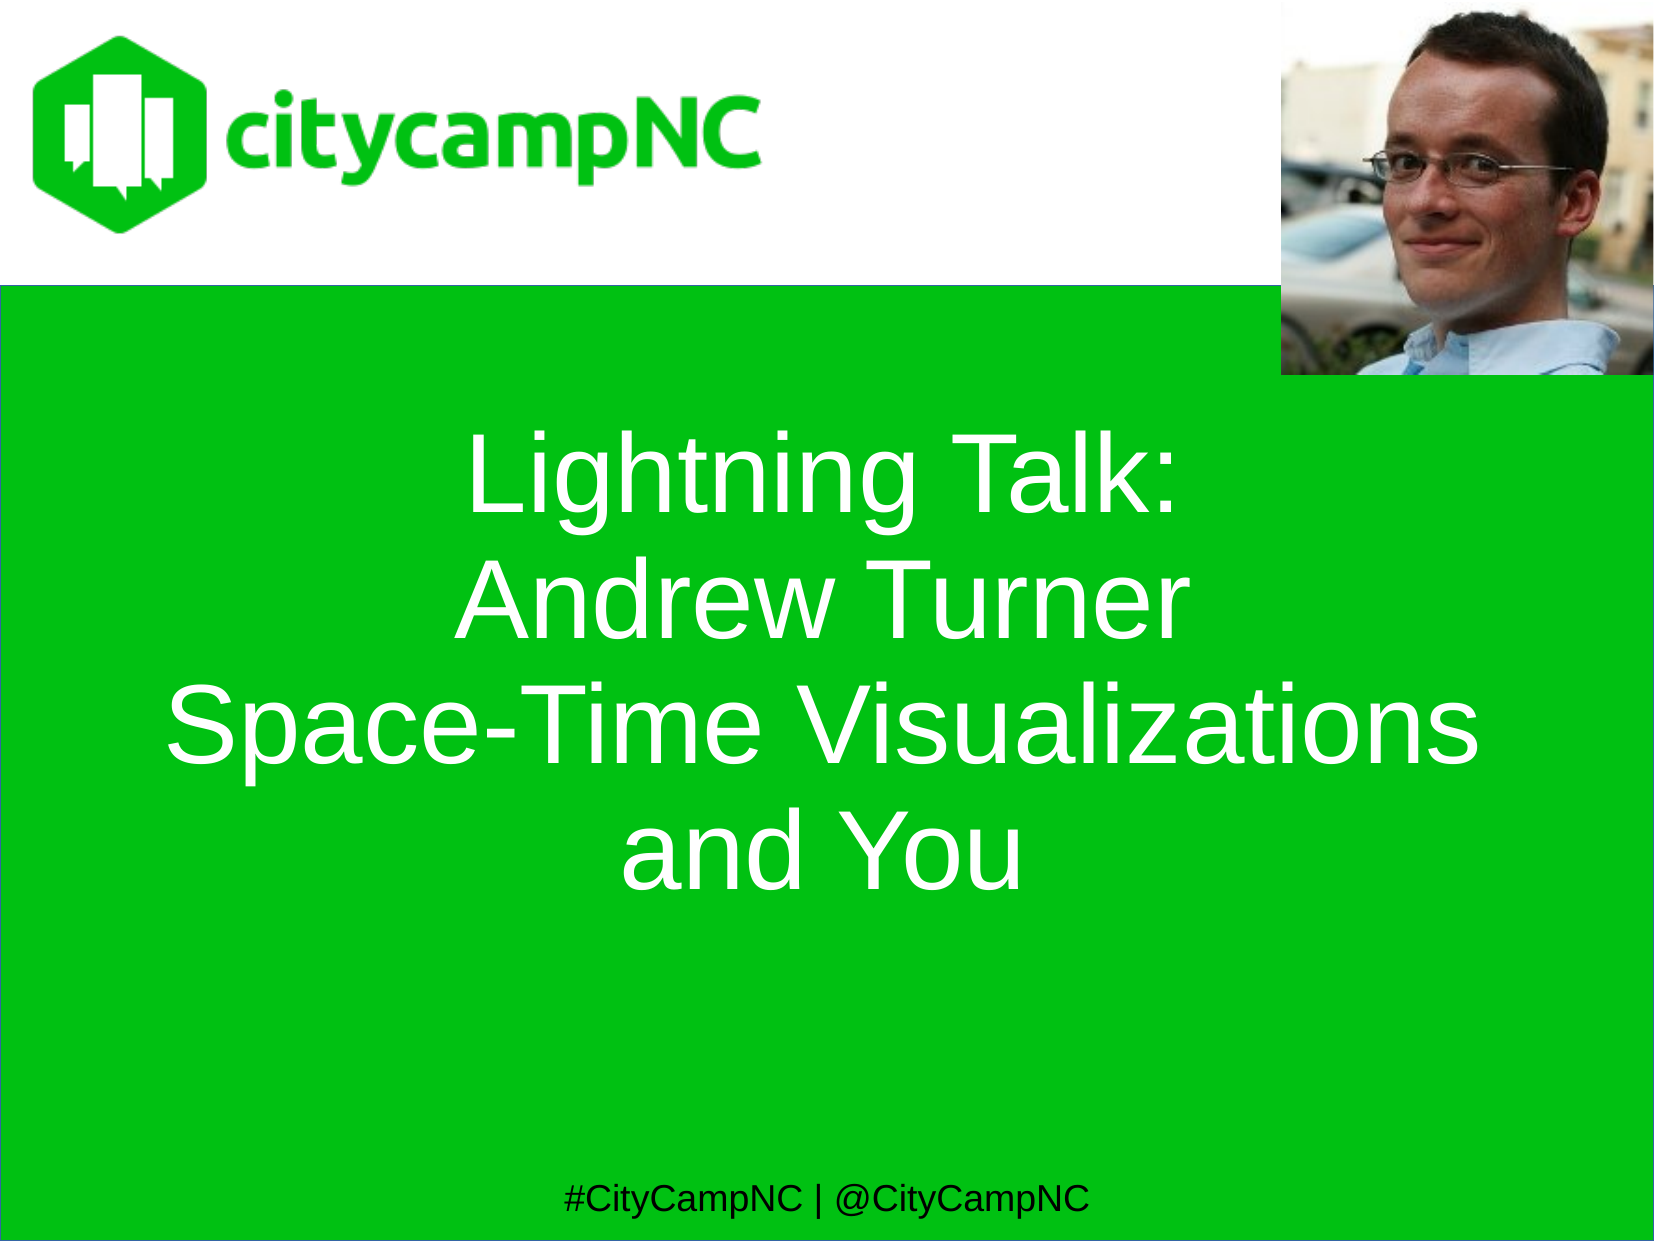

# Lightning Talk:
Andrew Turner
Space-Time Visualizations and You